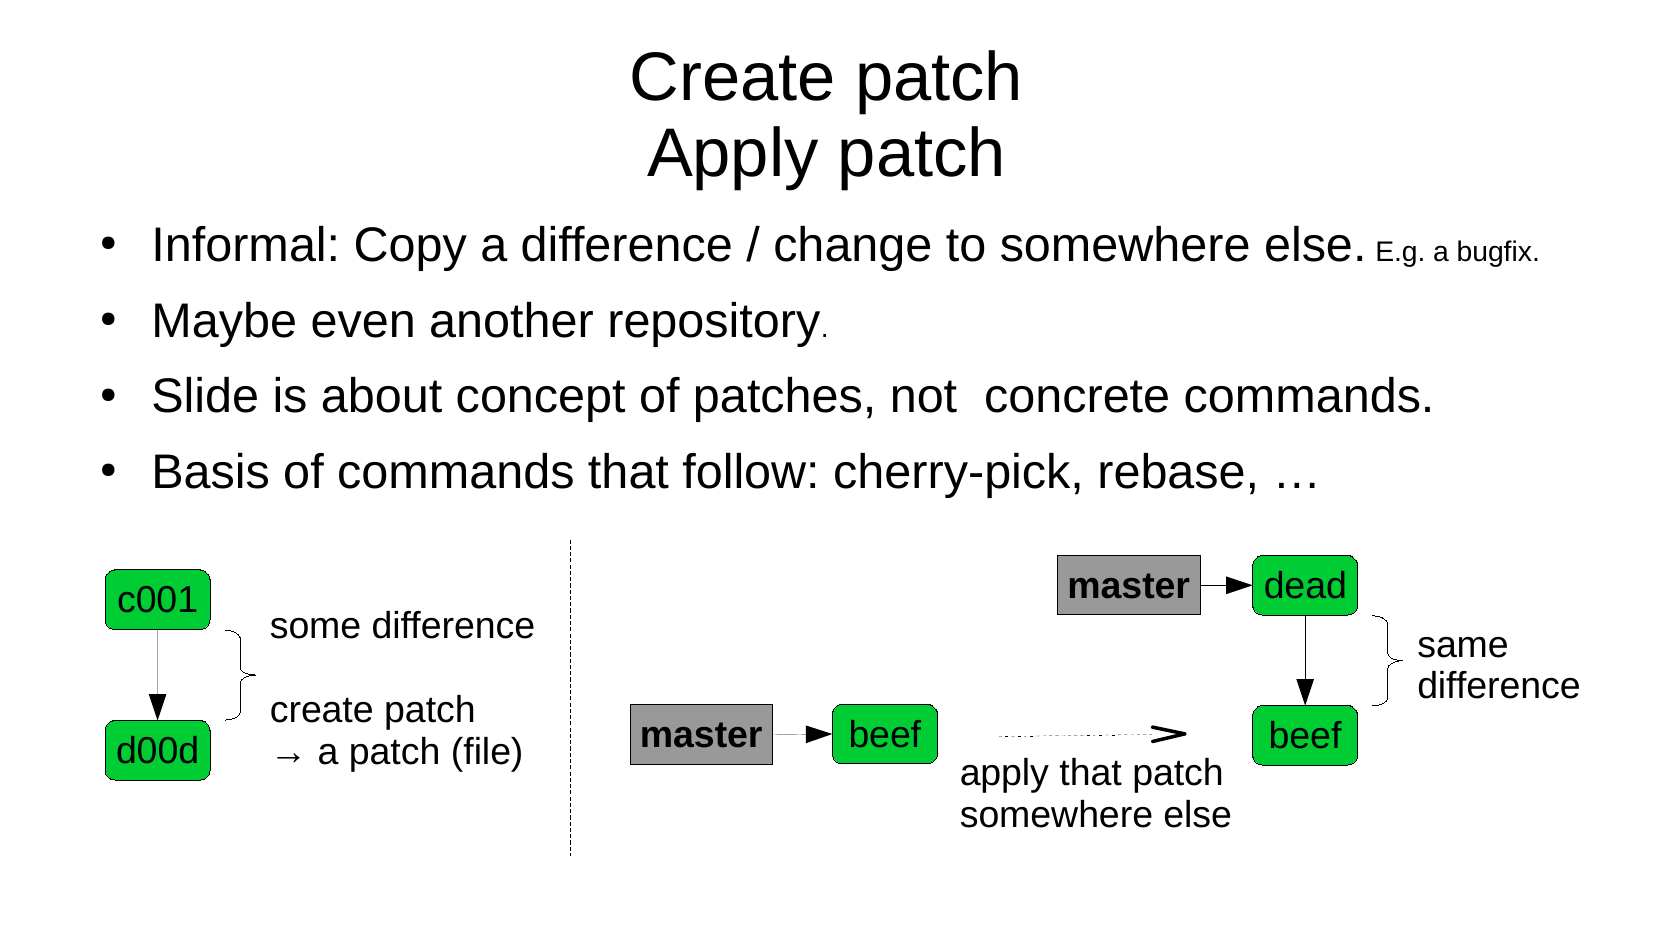

# Create patch Apply patch
Informal: Copy a difference / change to somewhere else. E.g. a bugfix.
Maybe even another repository.
Slide is about concept of patches, not concrete commands.
Basis of commands that follow: cherry-pick, rebase, …
master
dead
c001
some difference
create patch
→ a patch (file)
same
difference
beef
master
beef
d00d
apply that patch
somewhere else